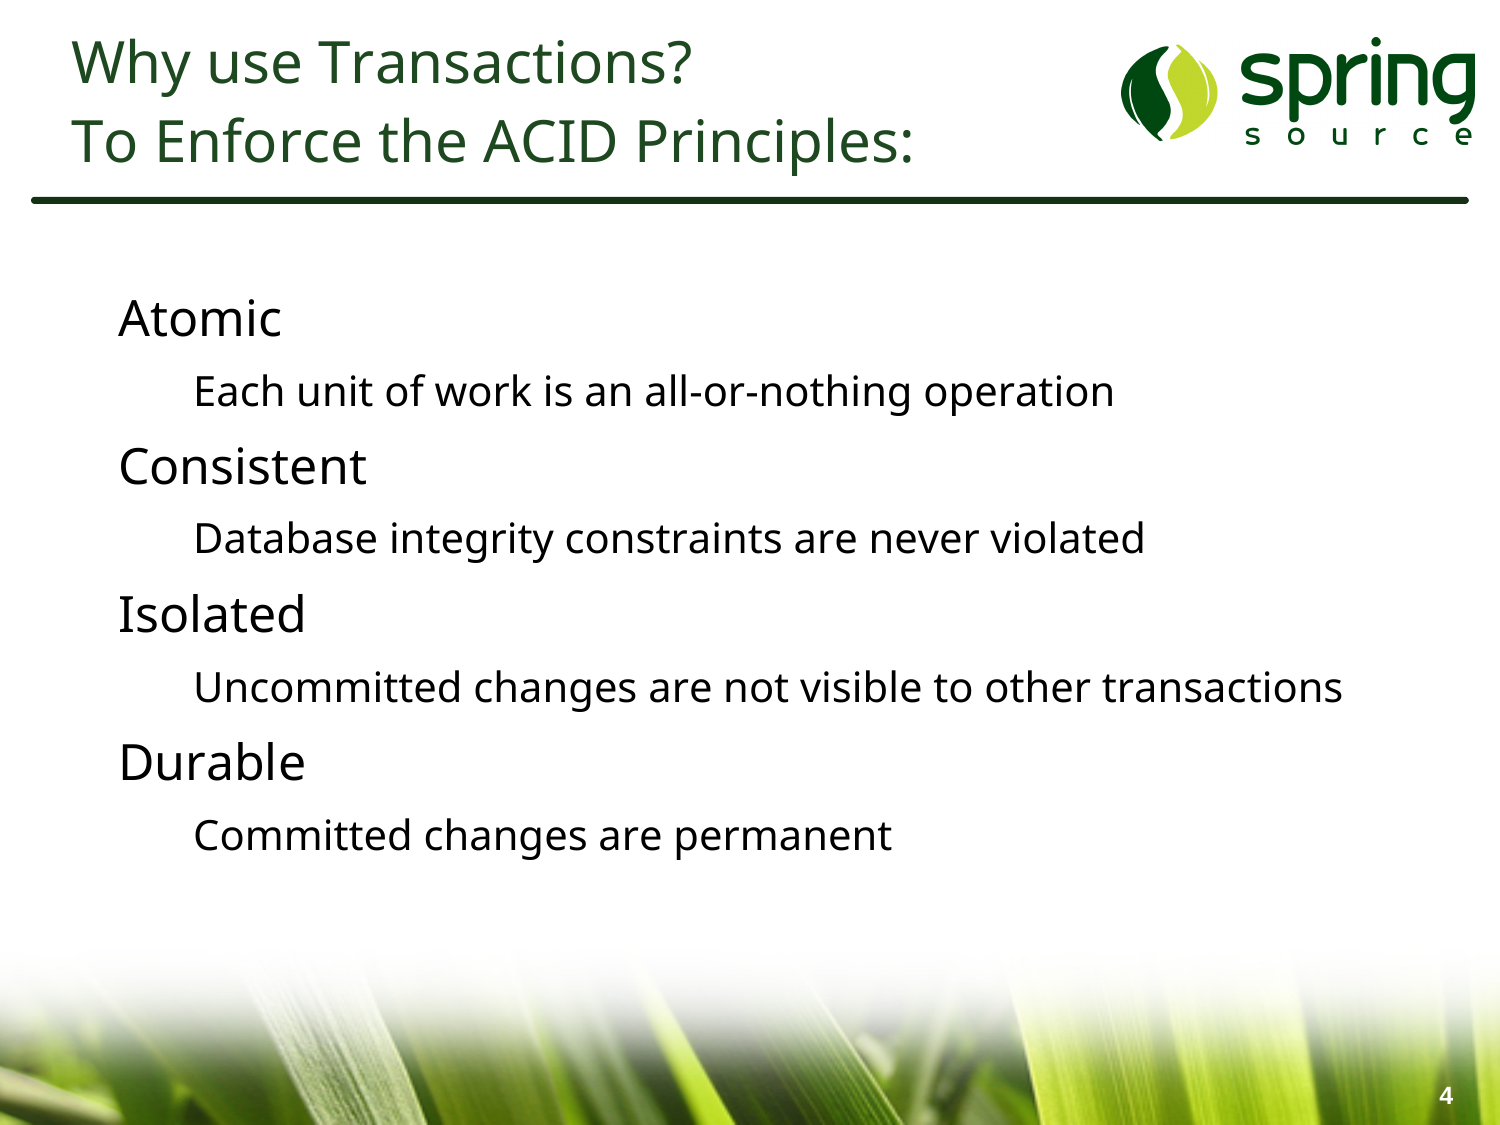

# Why use Transactions? To Enforce the ACID Principles:
Atomic
Each unit of work is an all-or-nothing operation
Consistent
Database integrity constraints are never violated
Isolated
Uncommitted changes are not visible to other transactions
Durable
Committed changes are permanent